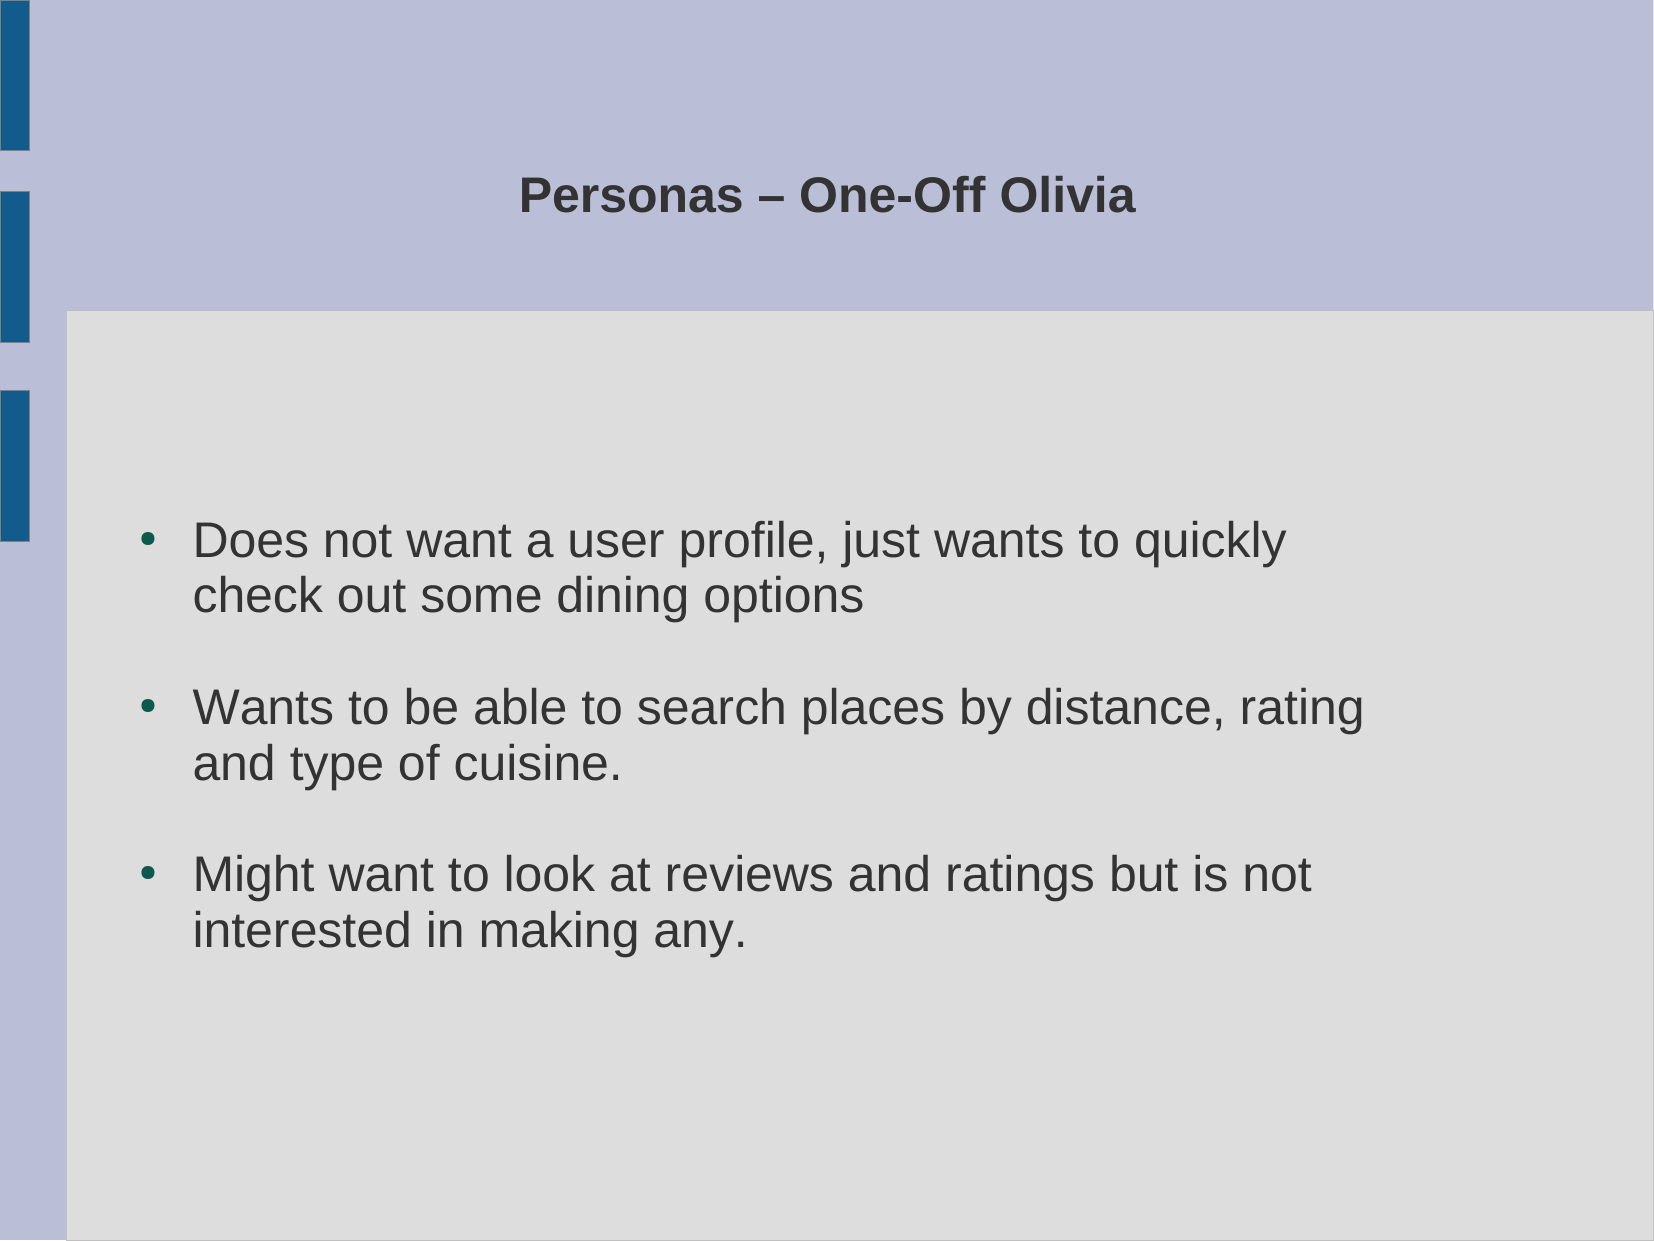

# Personas – One-Off Olivia
Does not want a user profile, just wants to quickly
check out some dining options
Wants to be able to search places by distance, rating
and type of cuisine.
Might want to look at reviews and ratings but is not interested in making any.